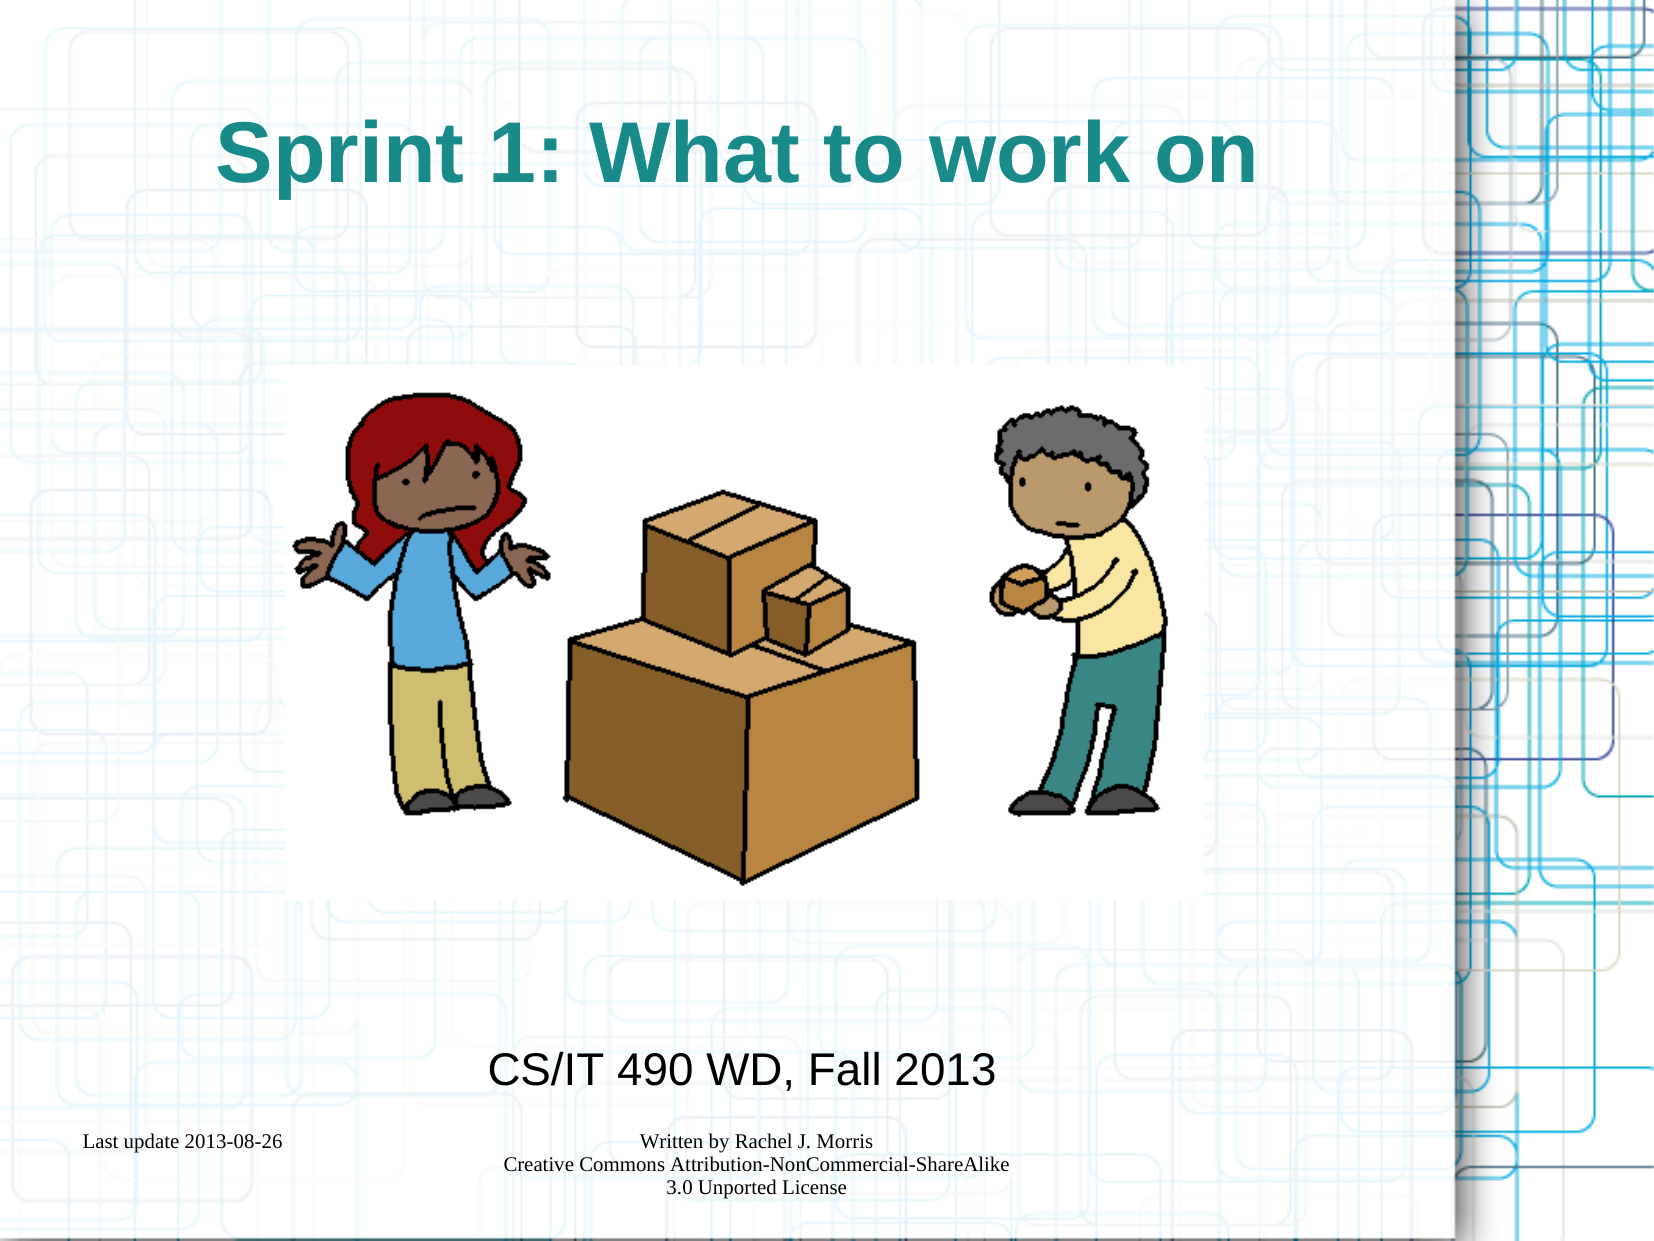

# Sprint 1: What to work on
CS/IT 490 WD, Fall 2013